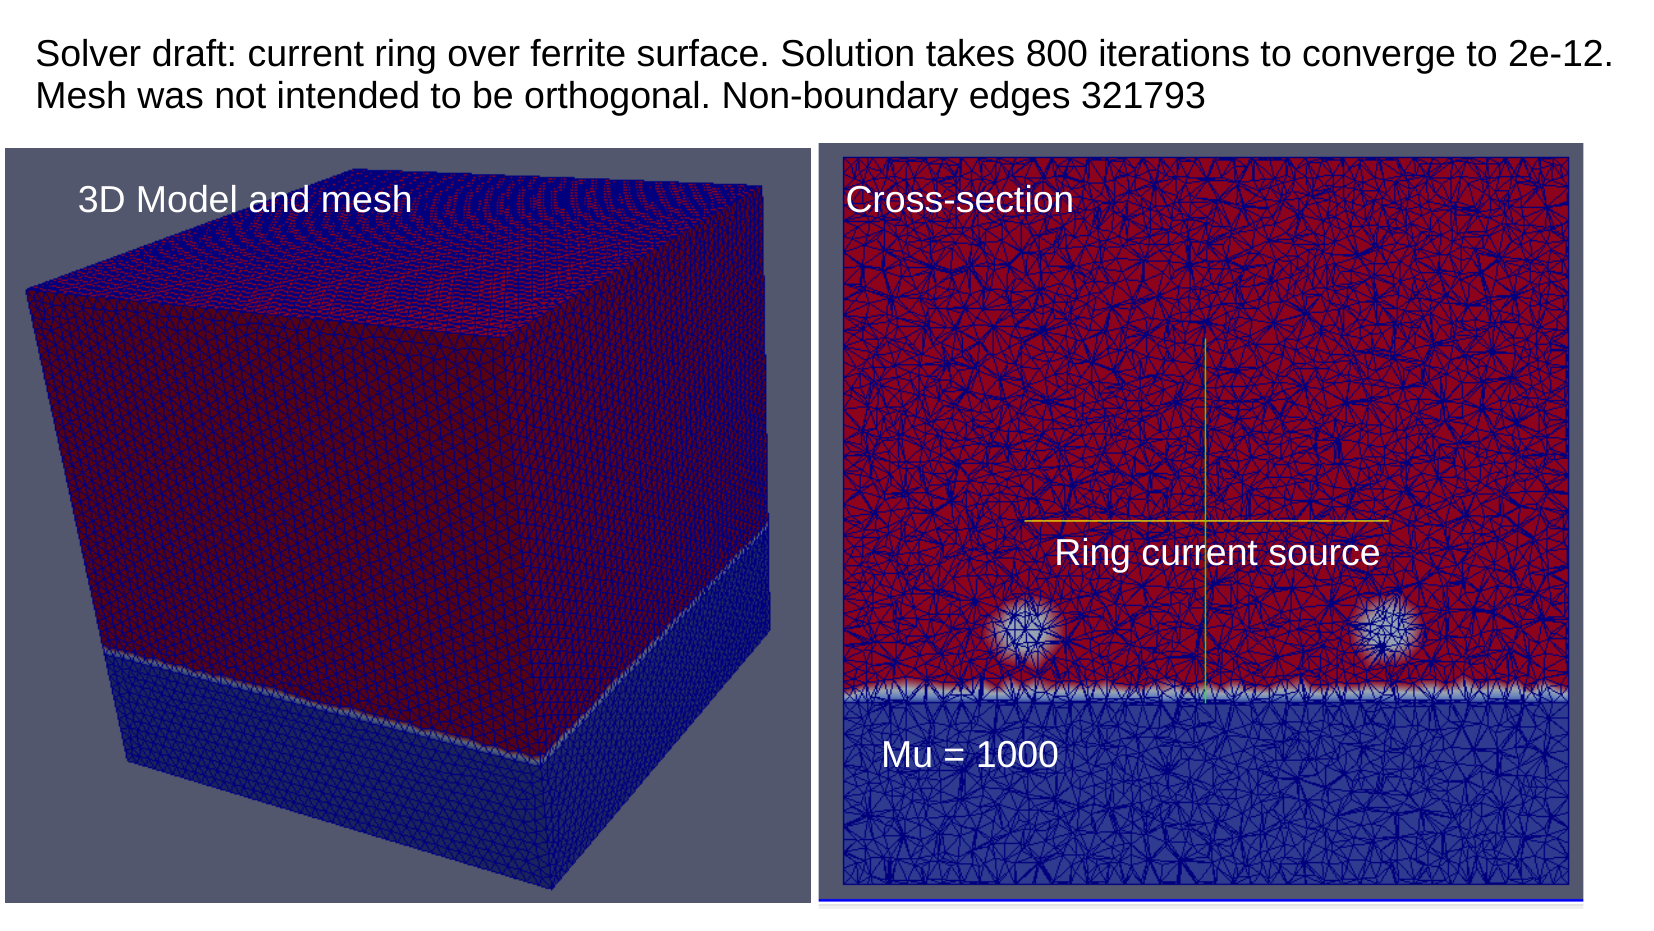

Solver draft: current ring over ferrite surface. Solution takes 800 iterations to converge to 2e-12. Mesh was not intended to be orthogonal. Non-boundary edges 321793
3D Model and mesh
Cross-section
Ring current source
Mu = 1000